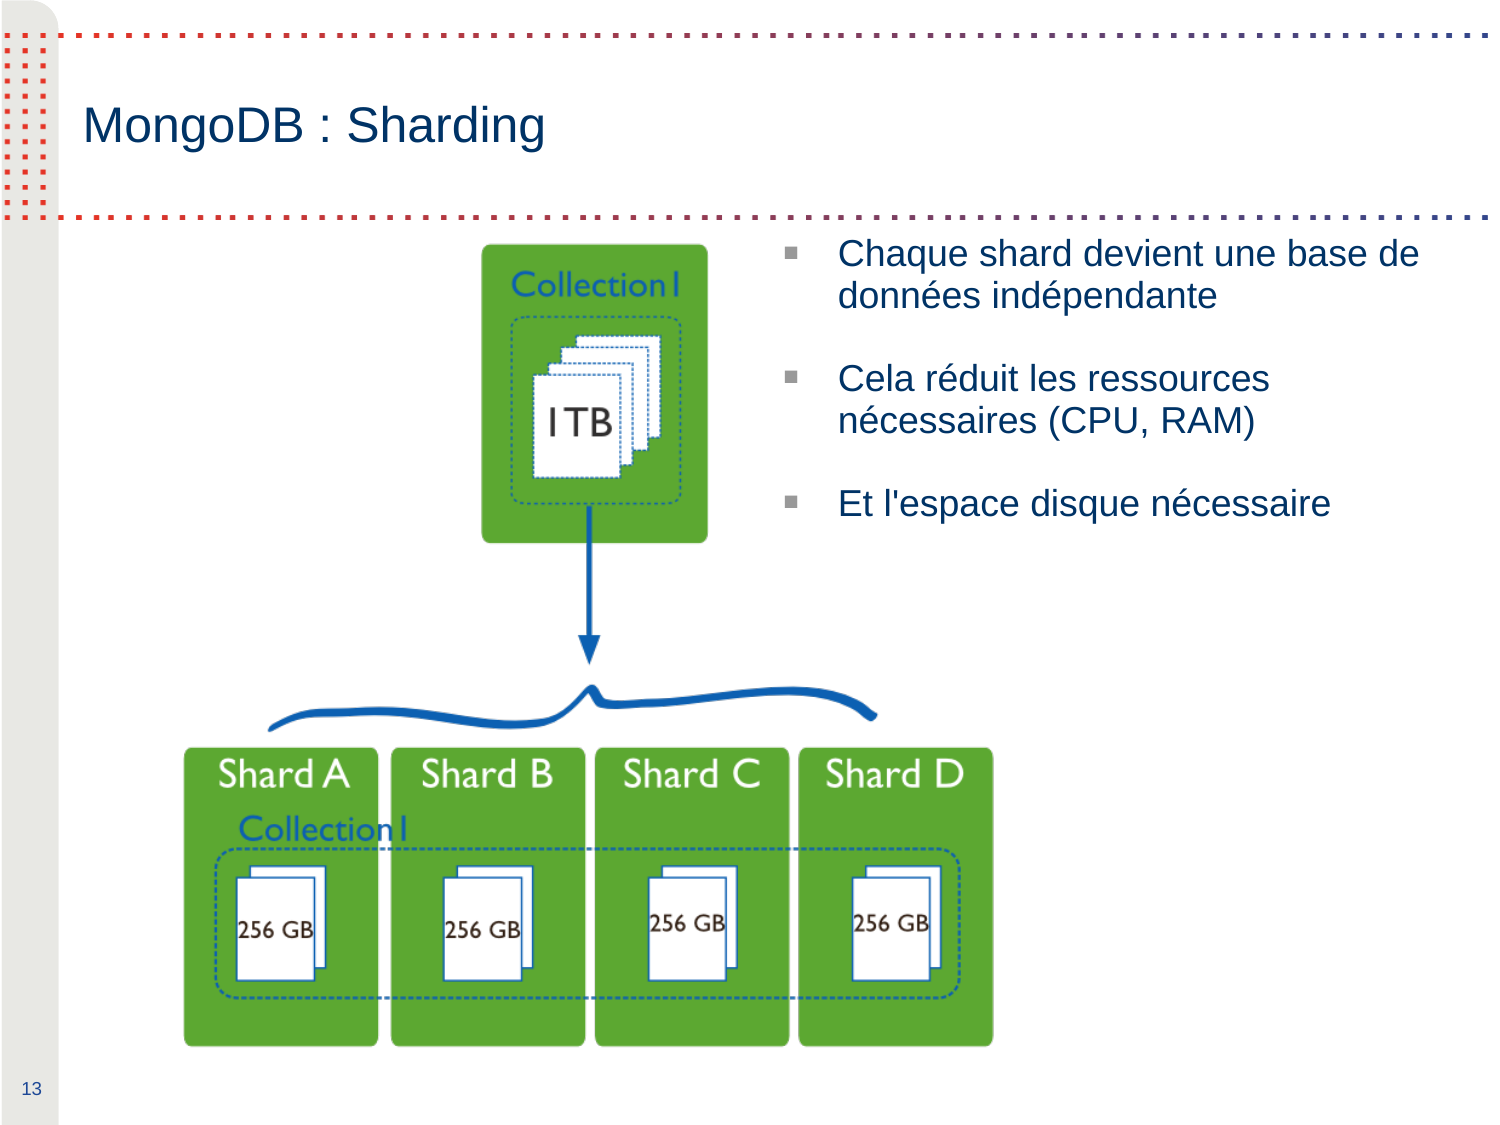

# MongoDB : Sharding
Chaque shard devient une base de données indépendante
Cela réduit les ressources nécessaires (CPU, RAM)
Et l'espace disque nécessaire